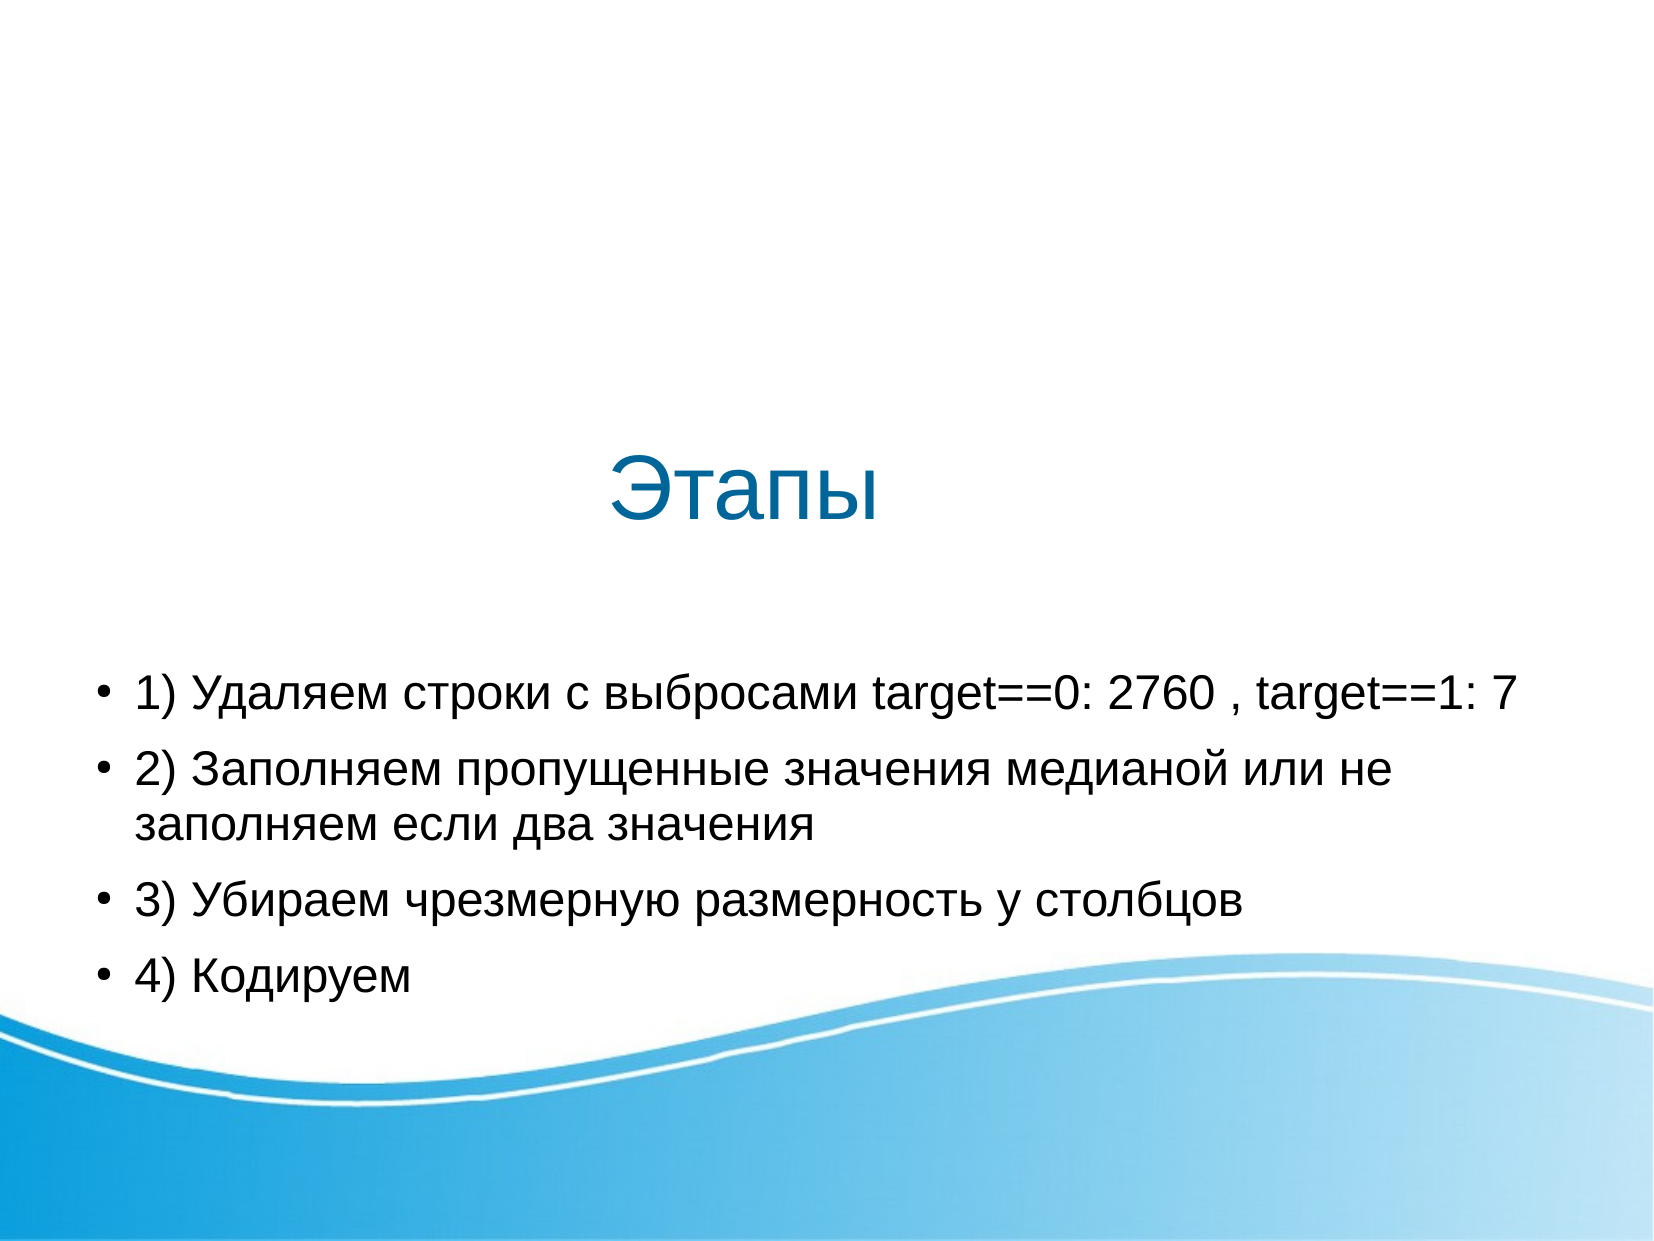

# Этапы
1) Удаляем строки с выбросами target==0: 2760 , target==1: 7
2) Заполняем пропущенные значения медианой или не заполняем если два значения
3) Убираем чрезмерную размерность у столбцов
4) Кодируем